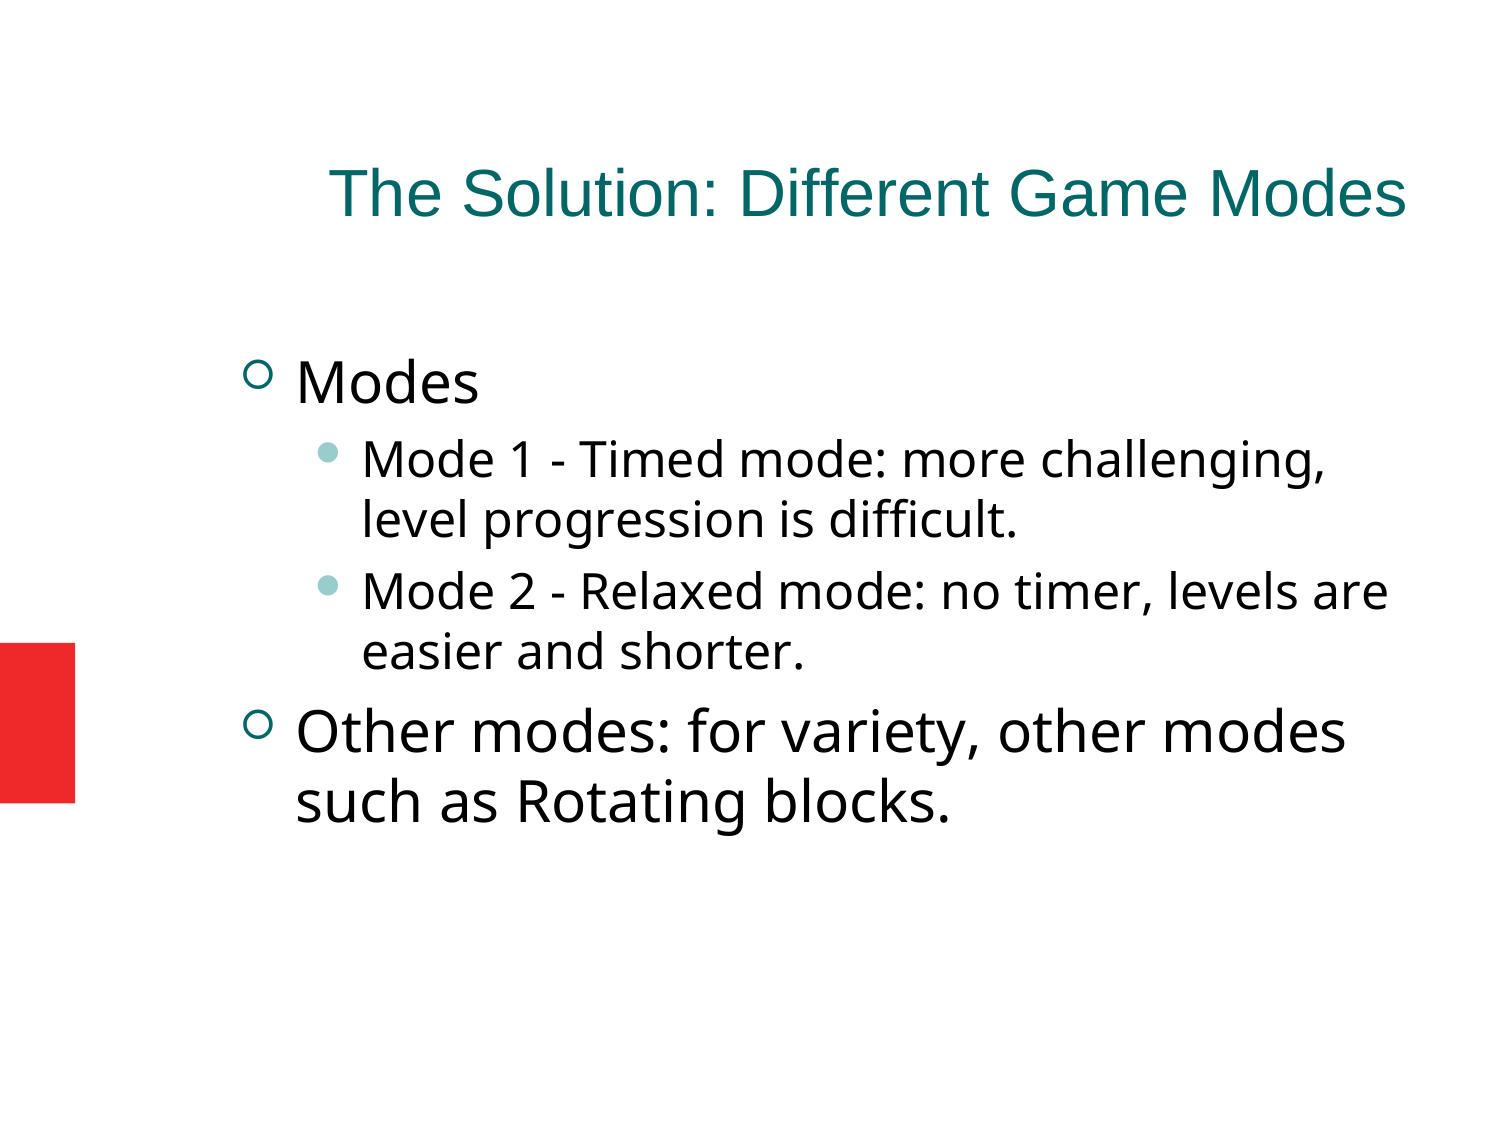

The Solution: Different Game Modes
Modes
Mode 1 - Timed mode: more challenging, level progression is difficult.
Mode 2 - Relaxed mode: no timer, levels are easier and shorter.
Other modes: for variety, other modes such as Rotating blocks.